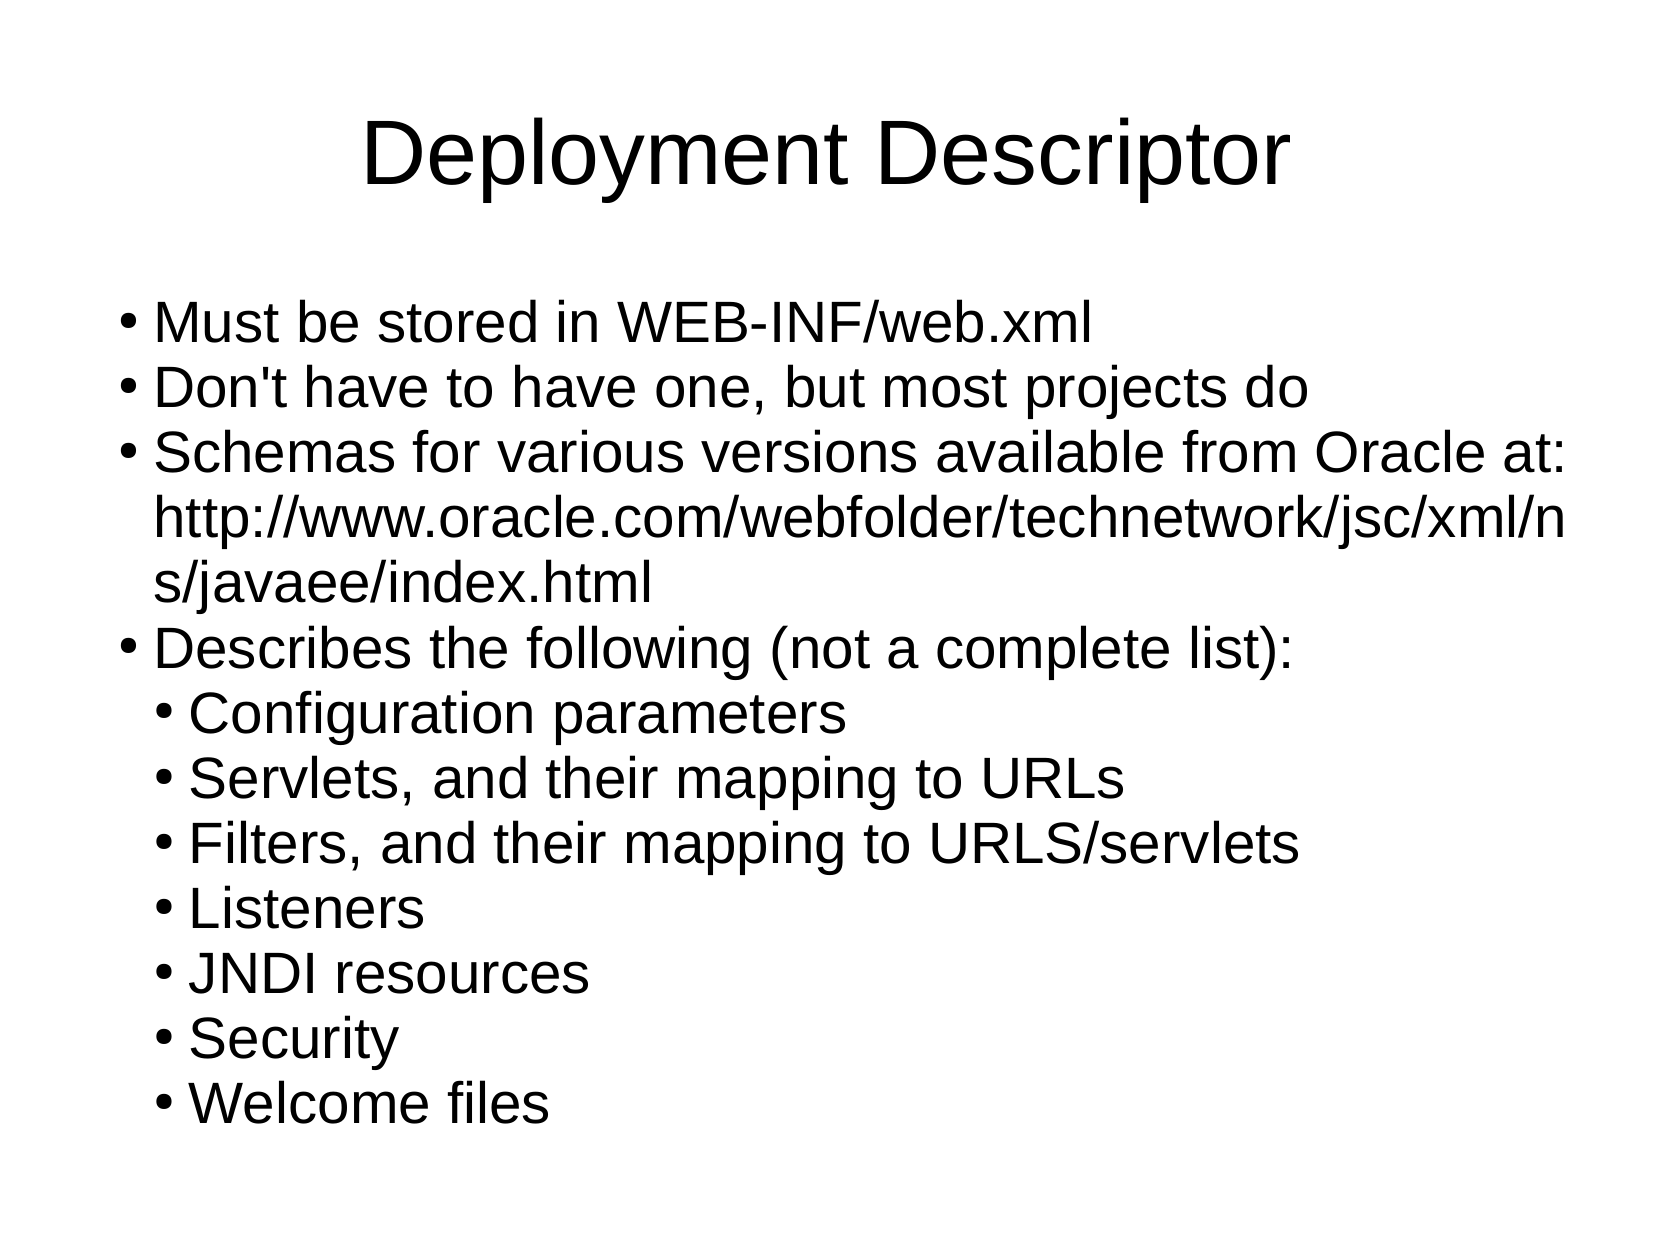

# Deployment Descriptor
Must be stored in WEB-INF/web.xml
Don't have to have one, but most projects do
Schemas for various versions available from Oracle at: http://www.oracle.com/webfolder/technetwork/jsc/xml/ns/javaee/index.html
Describes the following (not a complete list):
Configuration parameters
Servlets, and their mapping to URLs
Filters, and their mapping to URLS/servlets
Listeners
JNDI resources
Security
Welcome files